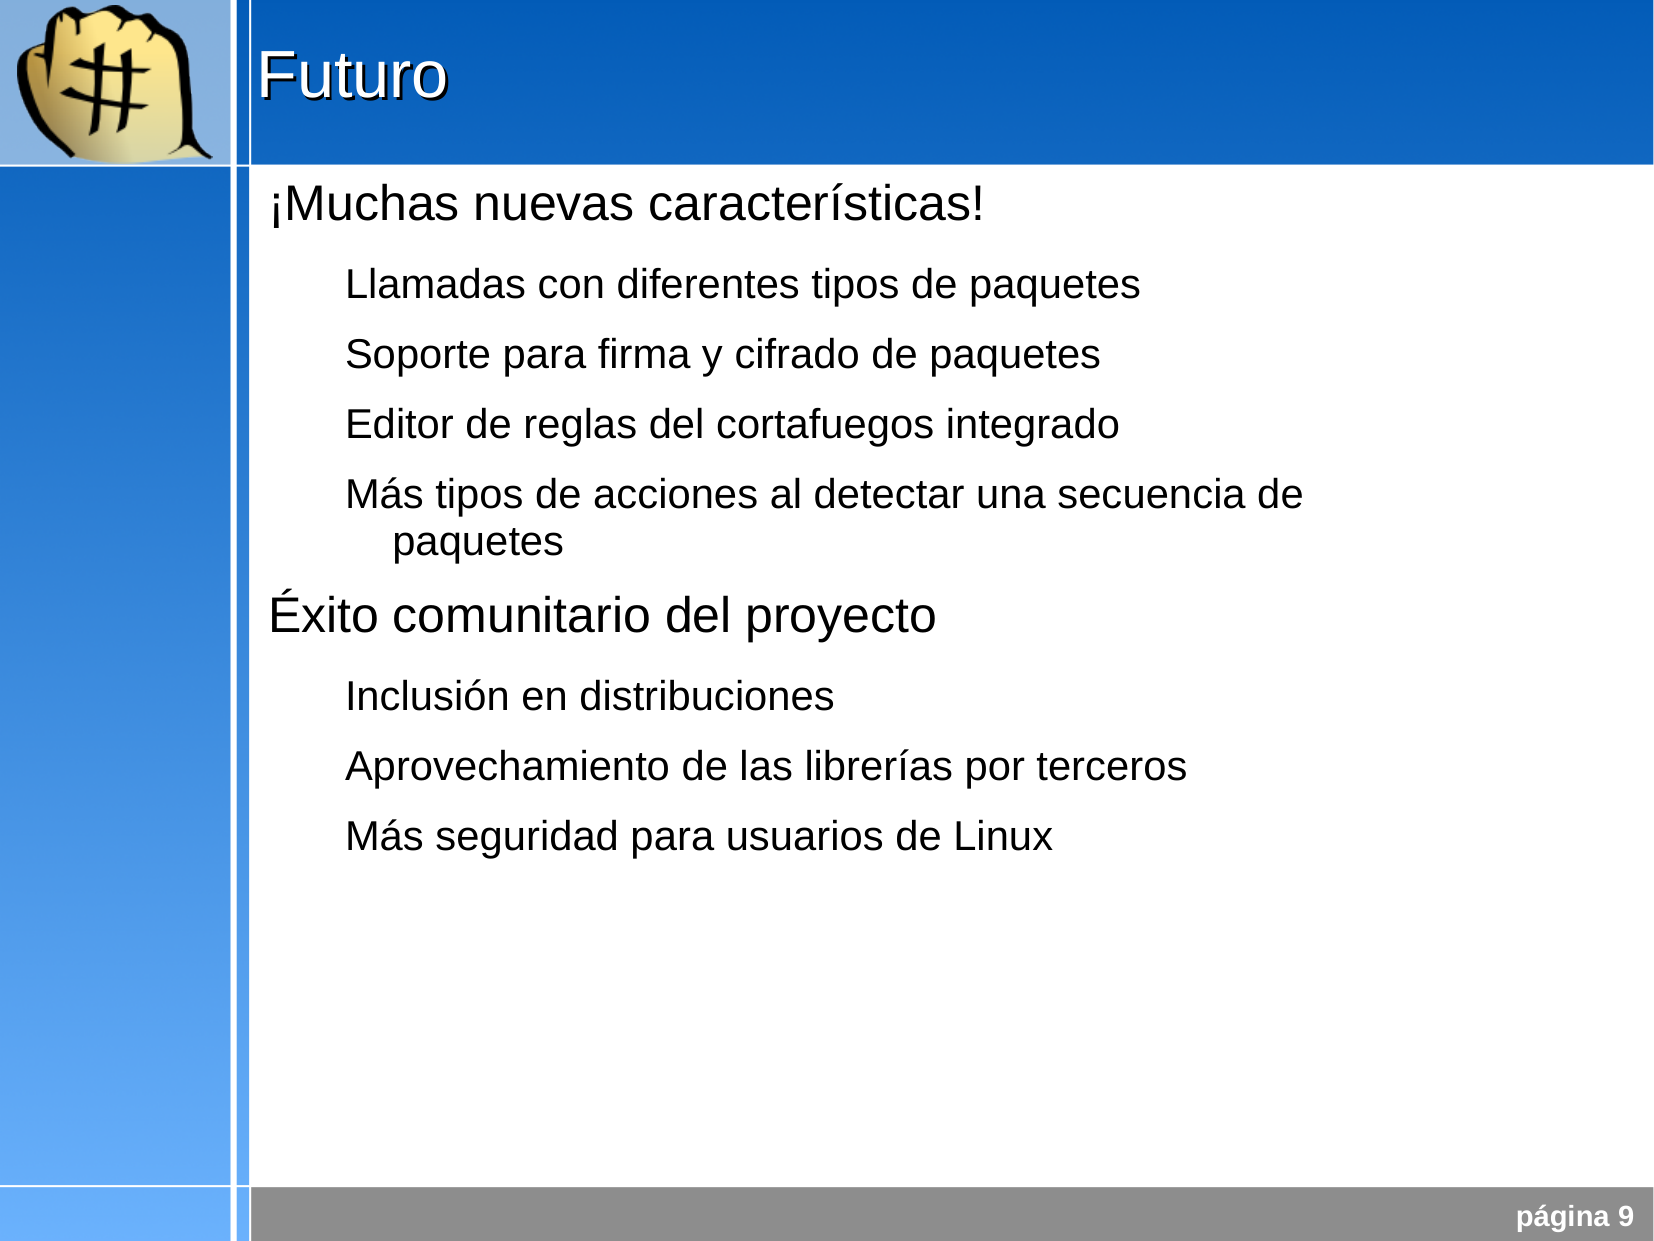

# Futuro
¡Muchas nuevas características!
Llamadas con diferentes tipos de paquetes
Soporte para firma y cifrado de paquetes
Editor de reglas del cortafuegos integrado
Más tipos de acciones al detectar una secuencia de paquetes
Éxito comunitario del proyecto
Inclusión en distribuciones
Aprovechamiento de las librerías por terceros
Más seguridad para usuarios de Linux